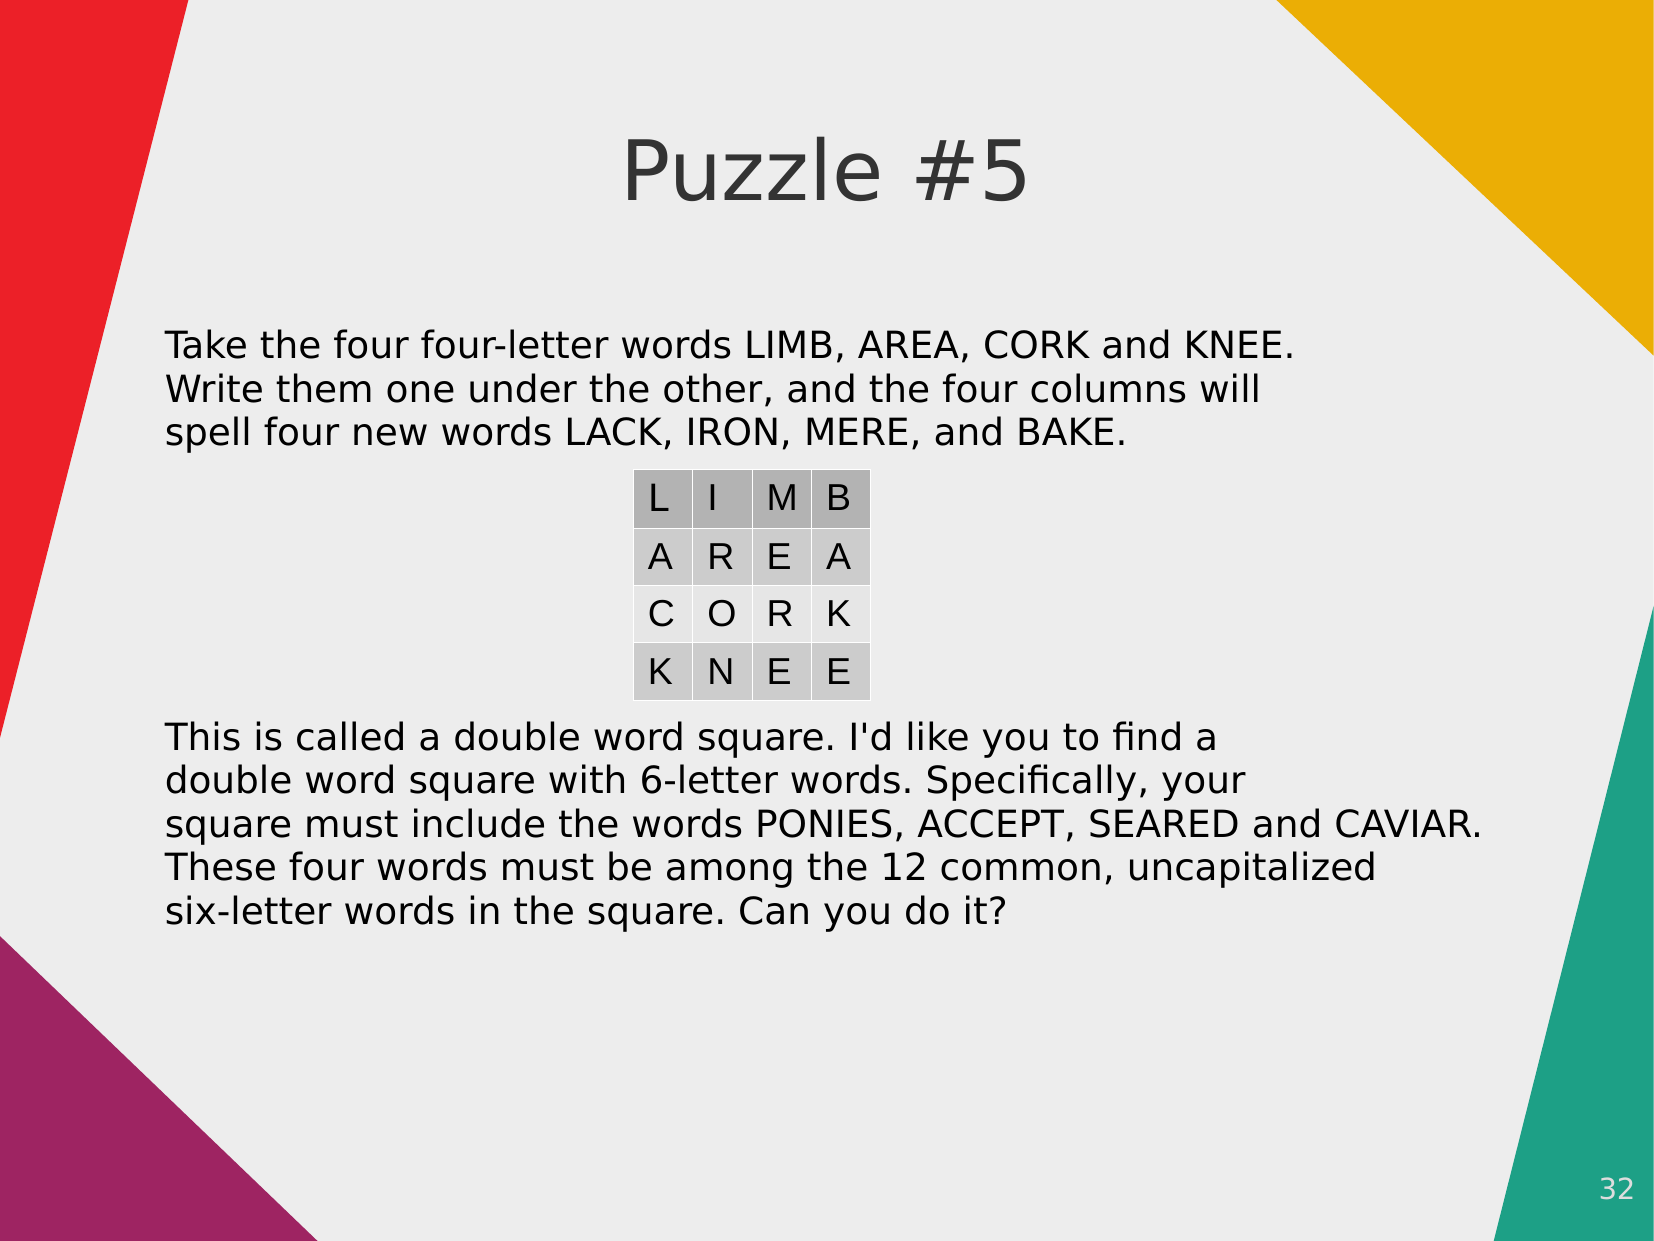

# Puzzle #5
Take the four four-letter words LIMB, AREA, CORK and KNEE.
Write them one under the other, and the four columns will
spell four new words LACK, IRON, MERE, and BAKE.
This is called a double word square. I'd like you to find a
double word square with 6-letter words. Specifically, your
square must include the words PONIES, ACCEPT, SEARED and CAVIAR.
These four words must be among the 12 common, uncapitalized
six-letter words in the square. Can you do it?
| L | I | M | B |
| --- | --- | --- | --- |
| A | R | E | A |
| C | O | R | K |
| K | N | E | E |
32